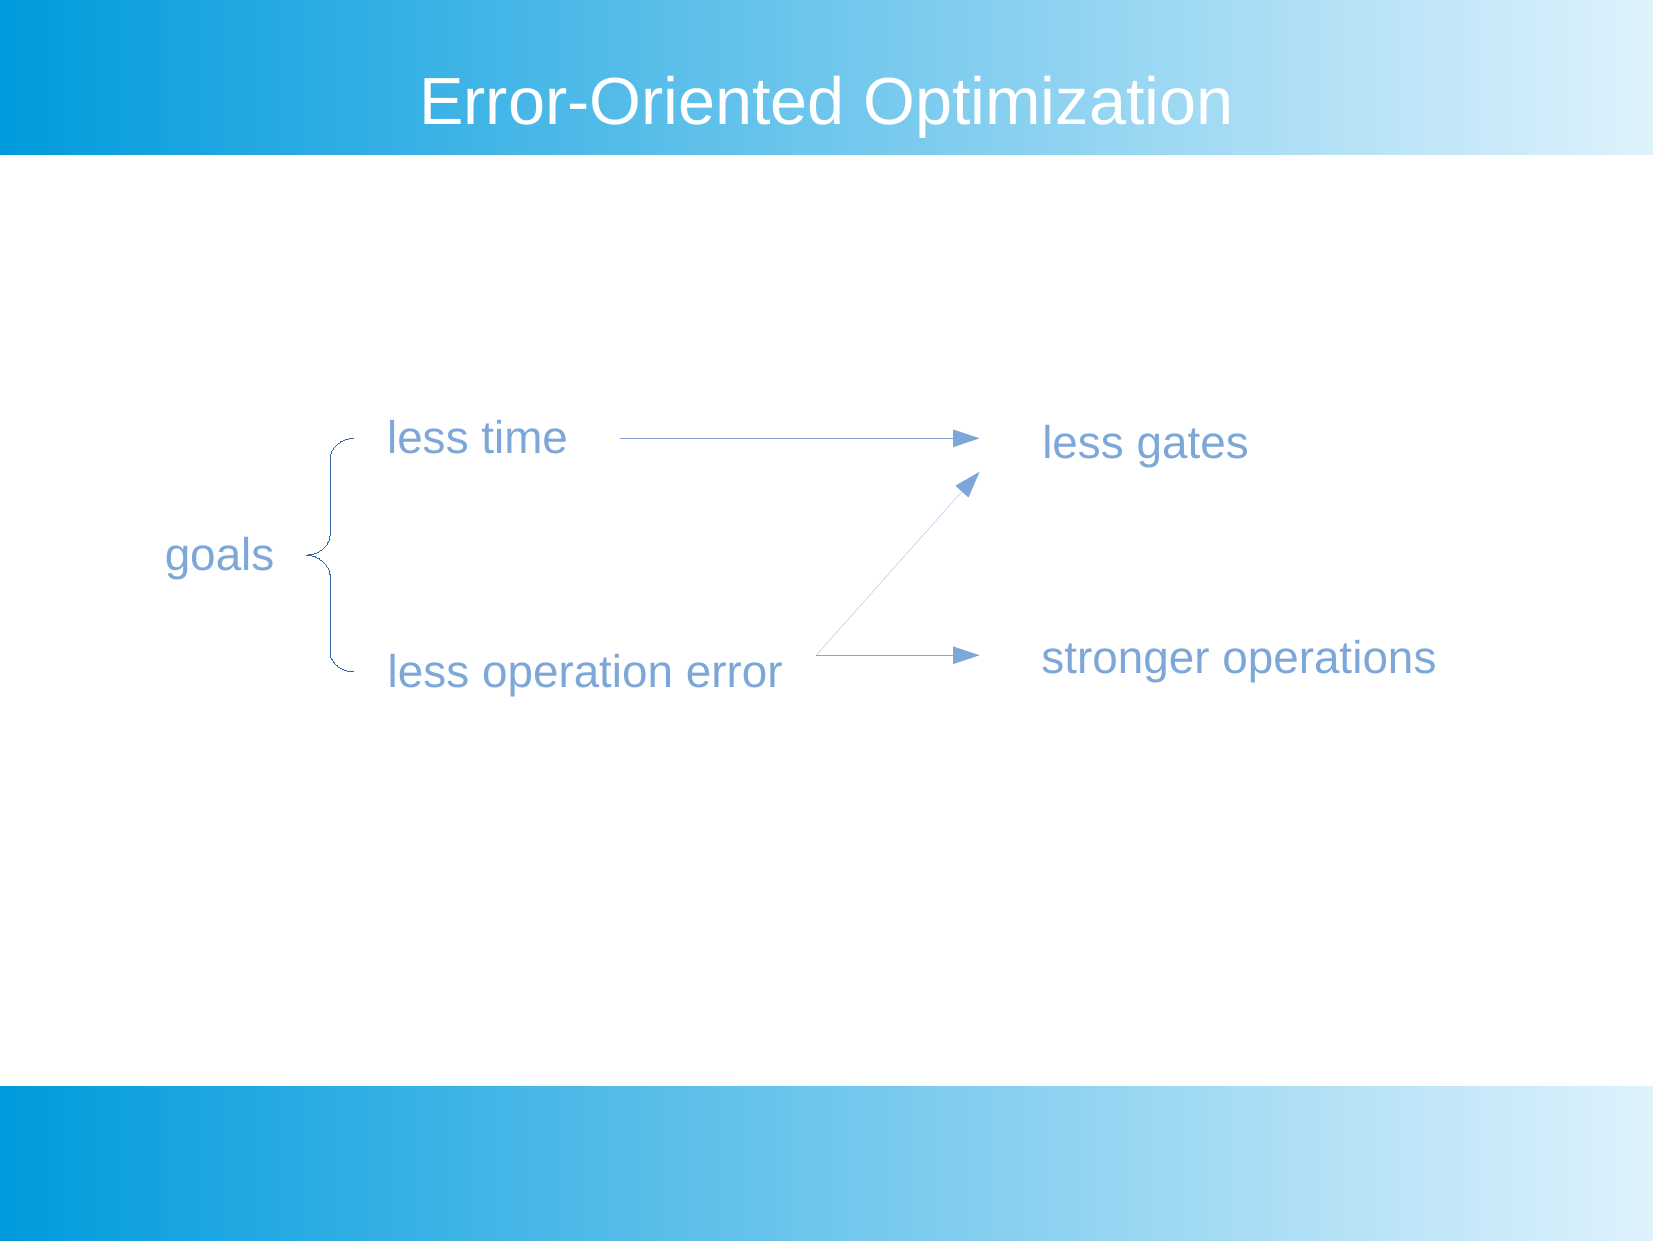

# Error-Oriented Optimization
less time
less gates
goals
stronger operations
less operation error